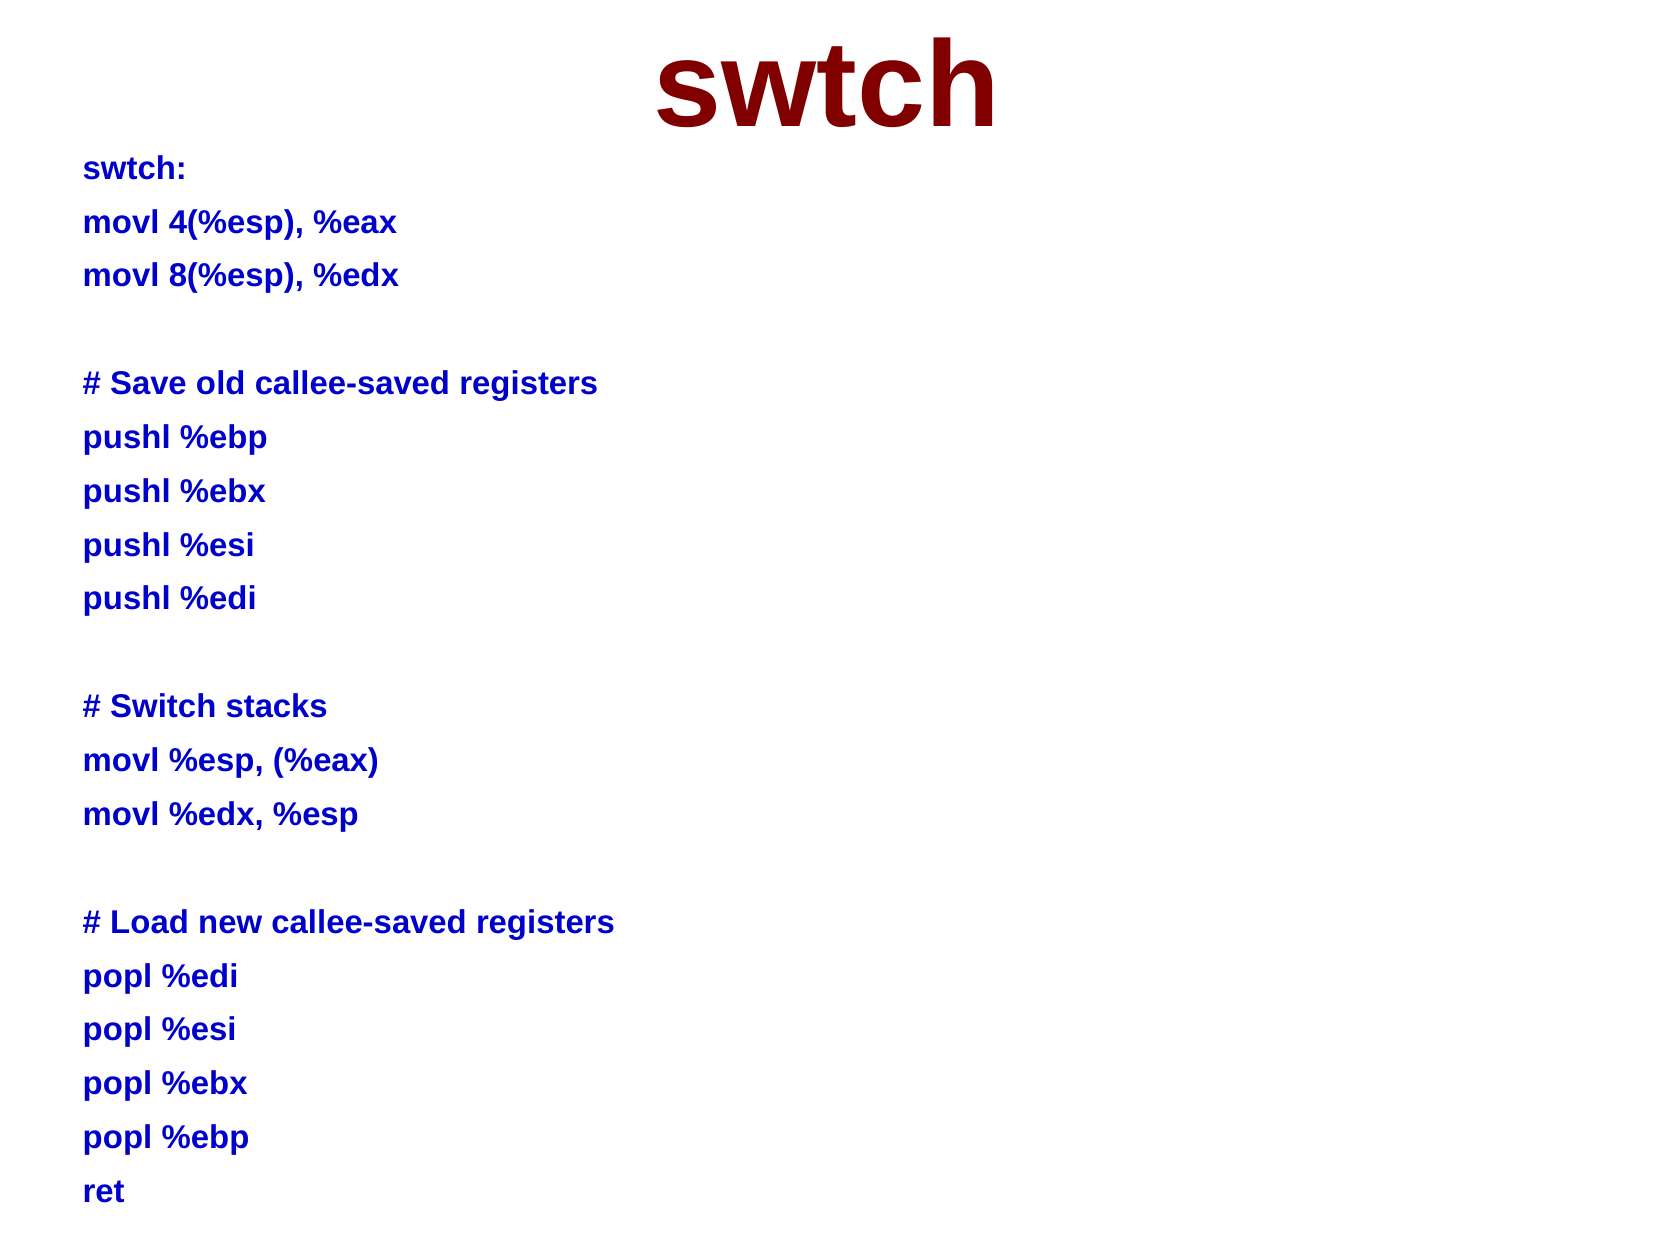

# swtch
swtch:
movl 4(%esp), %eax
movl 8(%esp), %edx
# Save old callee-saved registers
pushl %ebp
pushl %ebx
pushl %esi
pushl %edi
# Switch stacks
movl %esp, (%eax)
movl %edx, %esp
# Load new callee-saved registers
popl %edi
popl %esi
popl %ebx
popl %ebp
ret